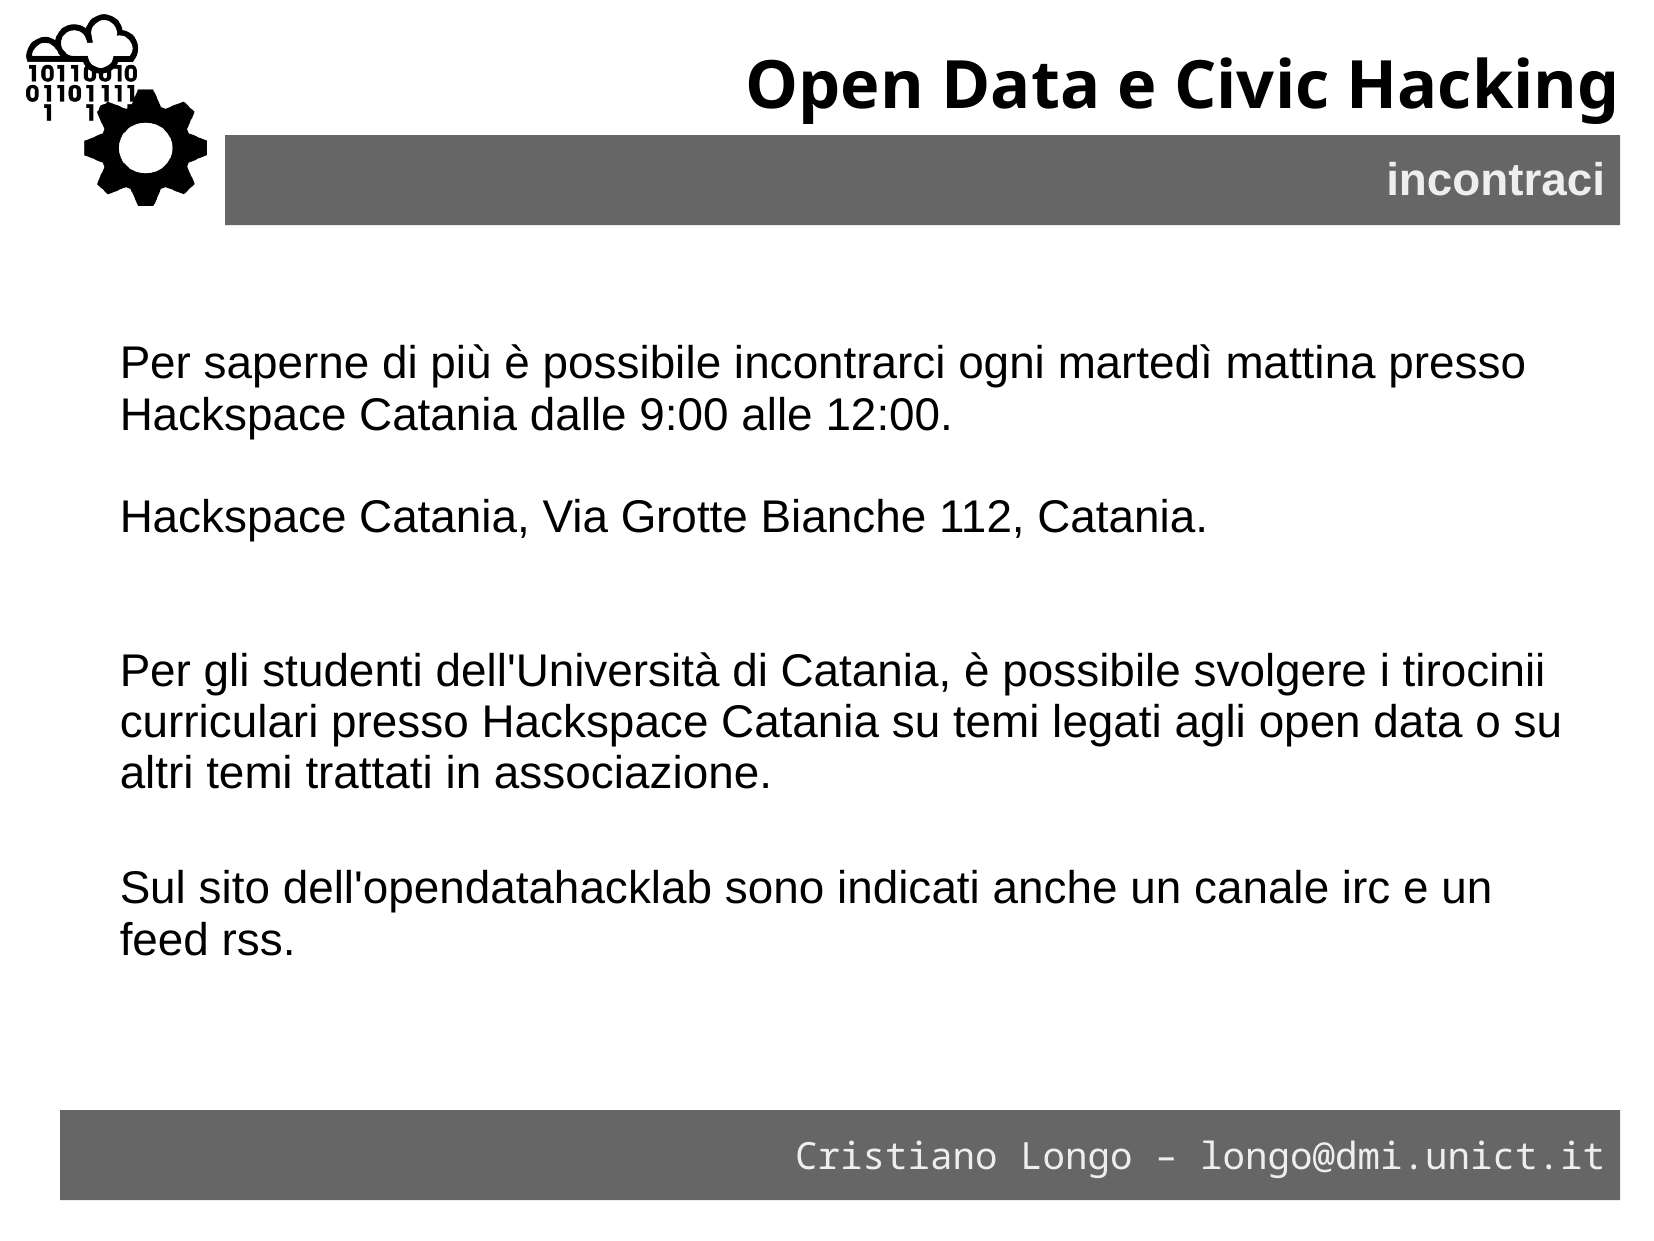

Open Data e Civic Hacking
incontraci
Per saperne di più è possibile incontrarci ogni martedì mattina presso Hackspace Catania dalle 9:00 alle 12:00.
Hackspace Catania, Via Grotte Bianche 112, Catania.
Per gli studenti dell'Università di Catania, è possibile svolgere i tirocinii
curriculari presso Hackspace Catania su temi legati agli open data o su altri temi trattati in associazione.
Sul sito dell'opendatahacklab sono indicati anche un canale irc e un feed rss.
Cristiano Longo – longo@dmi.unict.it